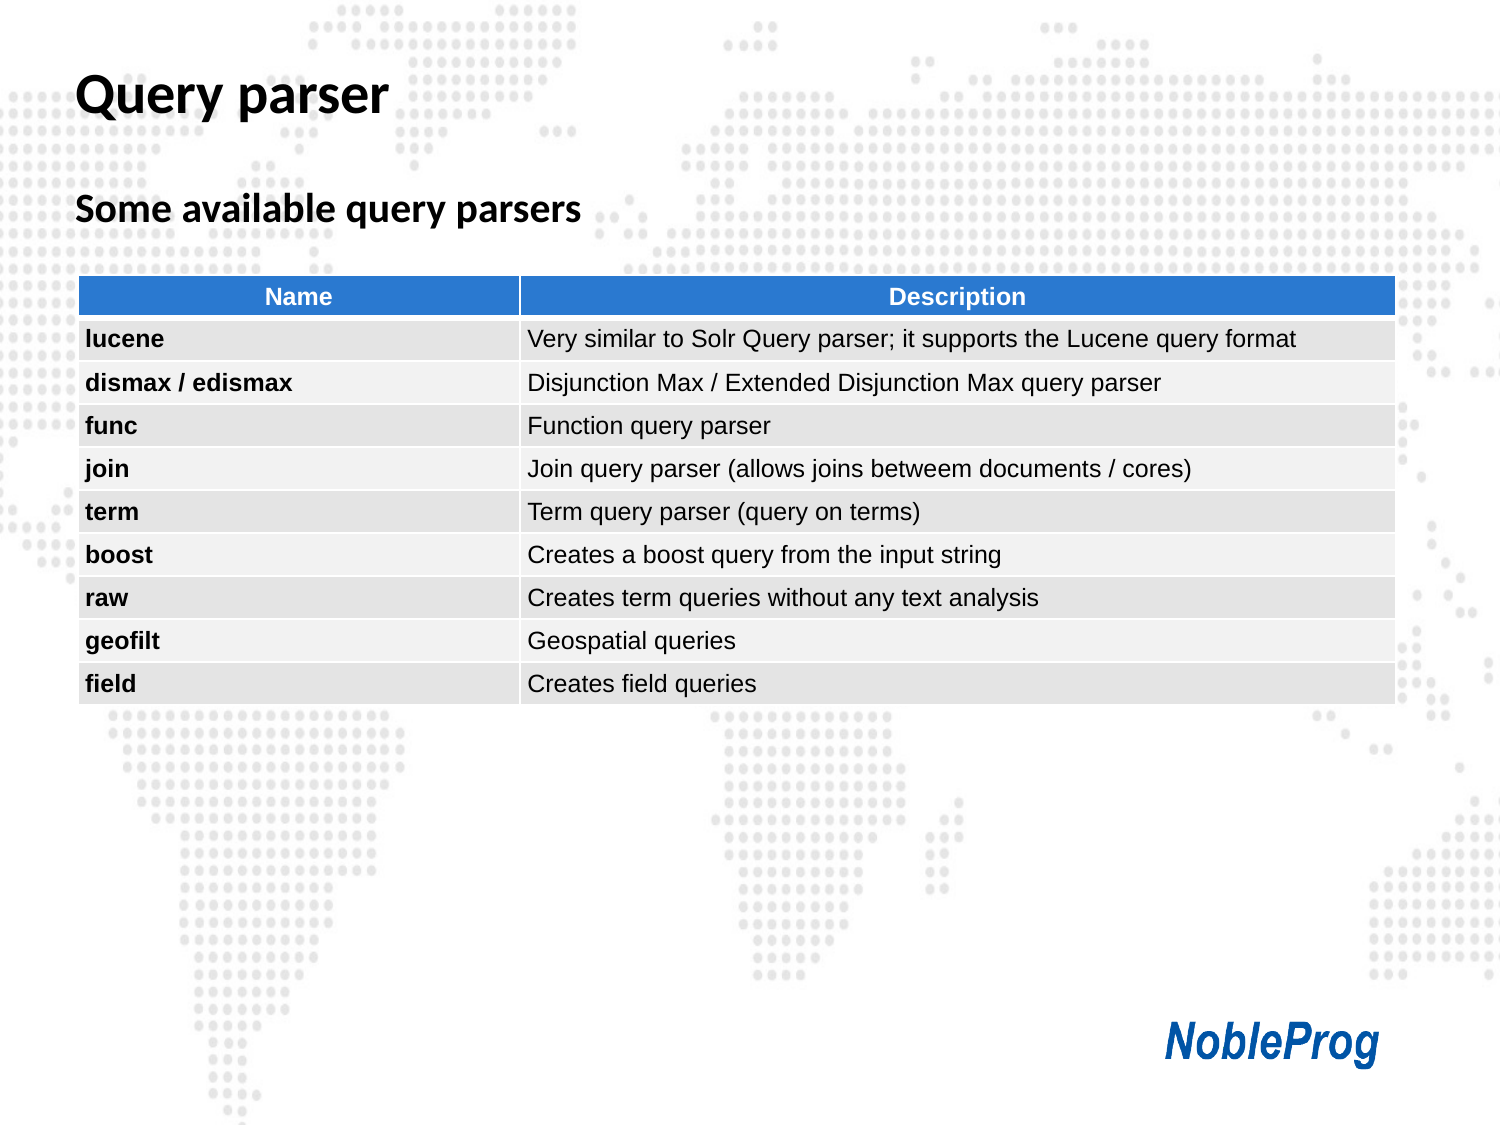

Query parser
Some available query parsers
| Name | Description |
| --- | --- |
| lucene | Very similar to Solr Query parser; it supports the Lucene query format |
| dismax / edismax | Disjunction Max / Extended Disjunction Max query parser |
| func | Function query parser |
| join | Join query parser (allows joins betweem documents / cores) |
| term | Term query parser (query on terms) |
| boost | Creates a boost query from the input string |
| raw | Creates term queries without any text analysis |
| geofilt | Geospatial queries |
| field | Creates field queries |